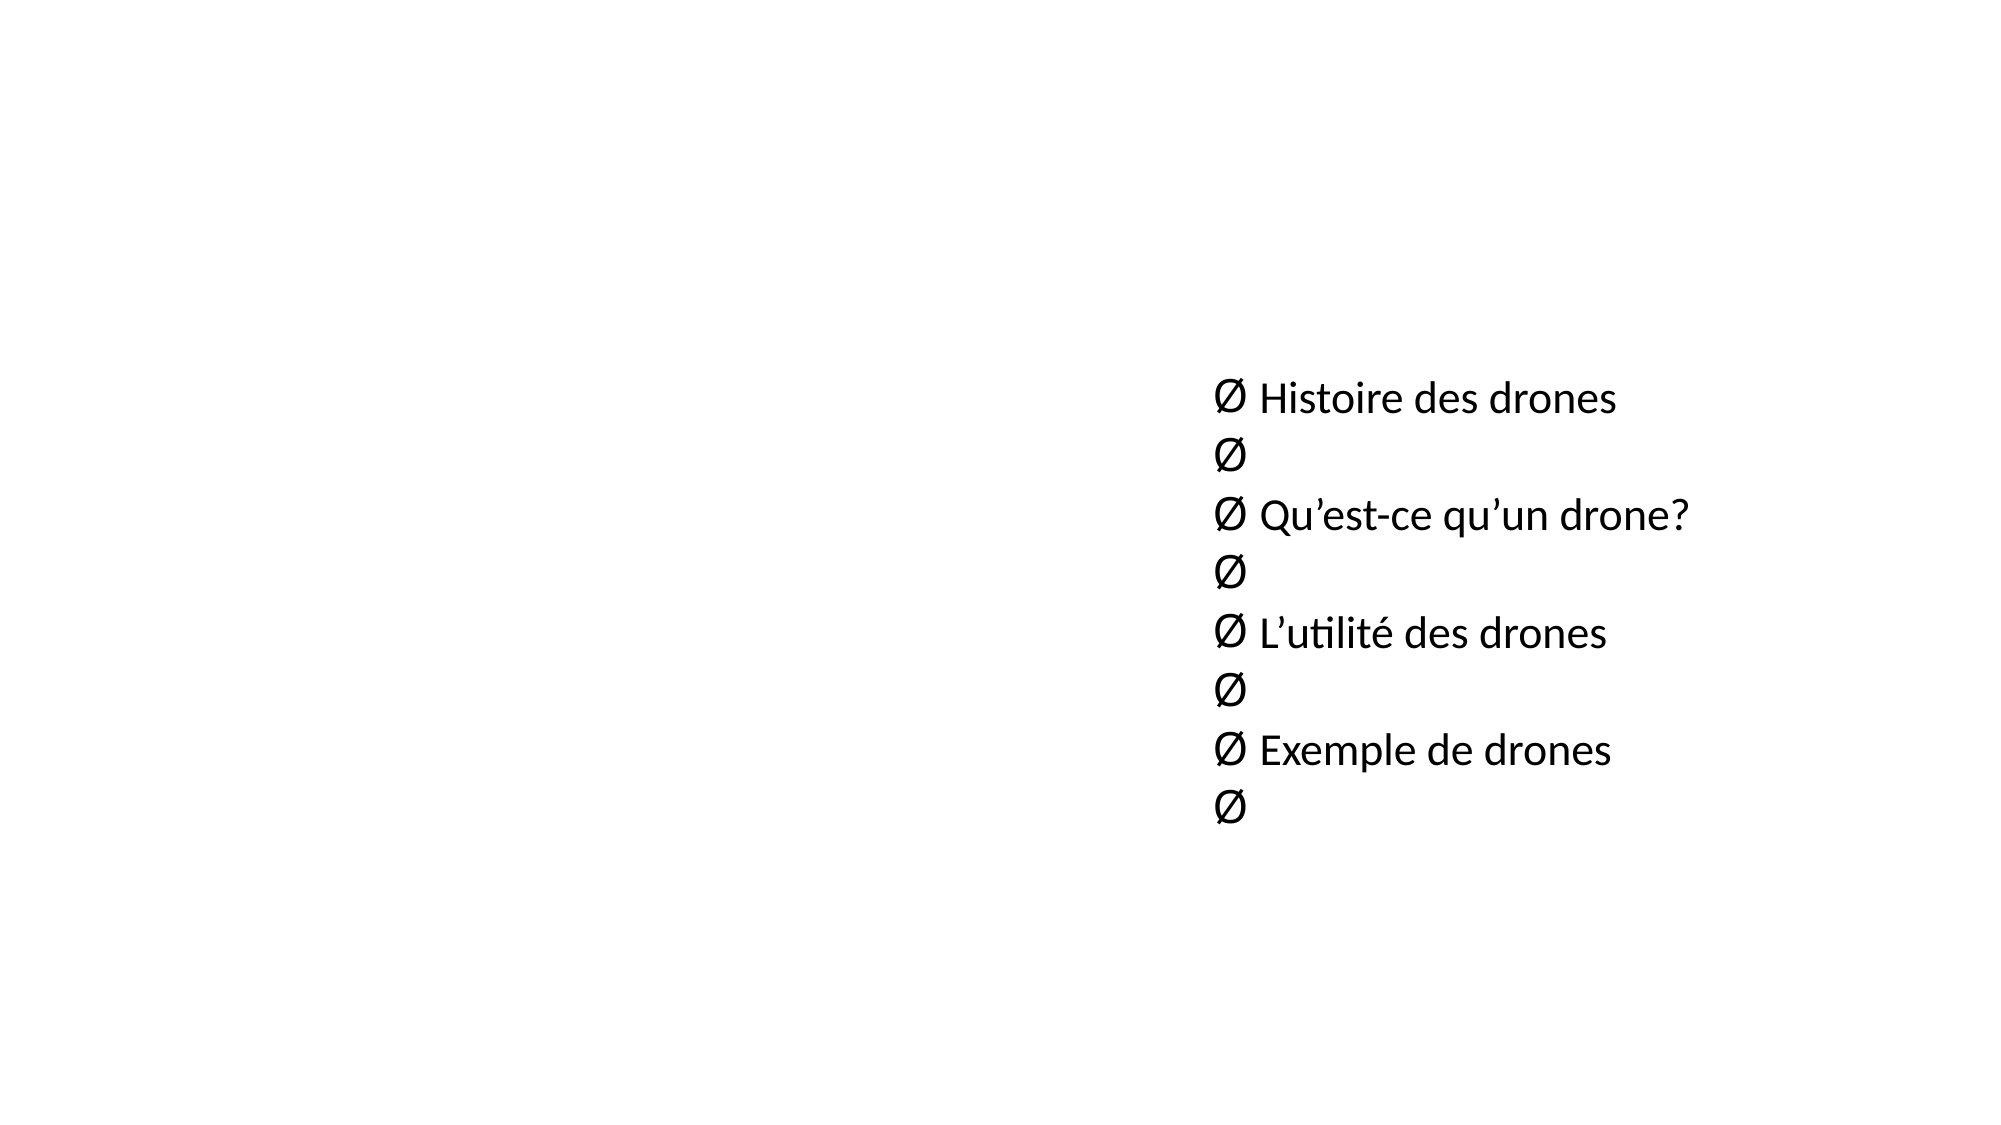

Histoire des drones
Qu’est-ce qu’un drone?
L’utilité des drones
Exemple de drones
# Sommaire: